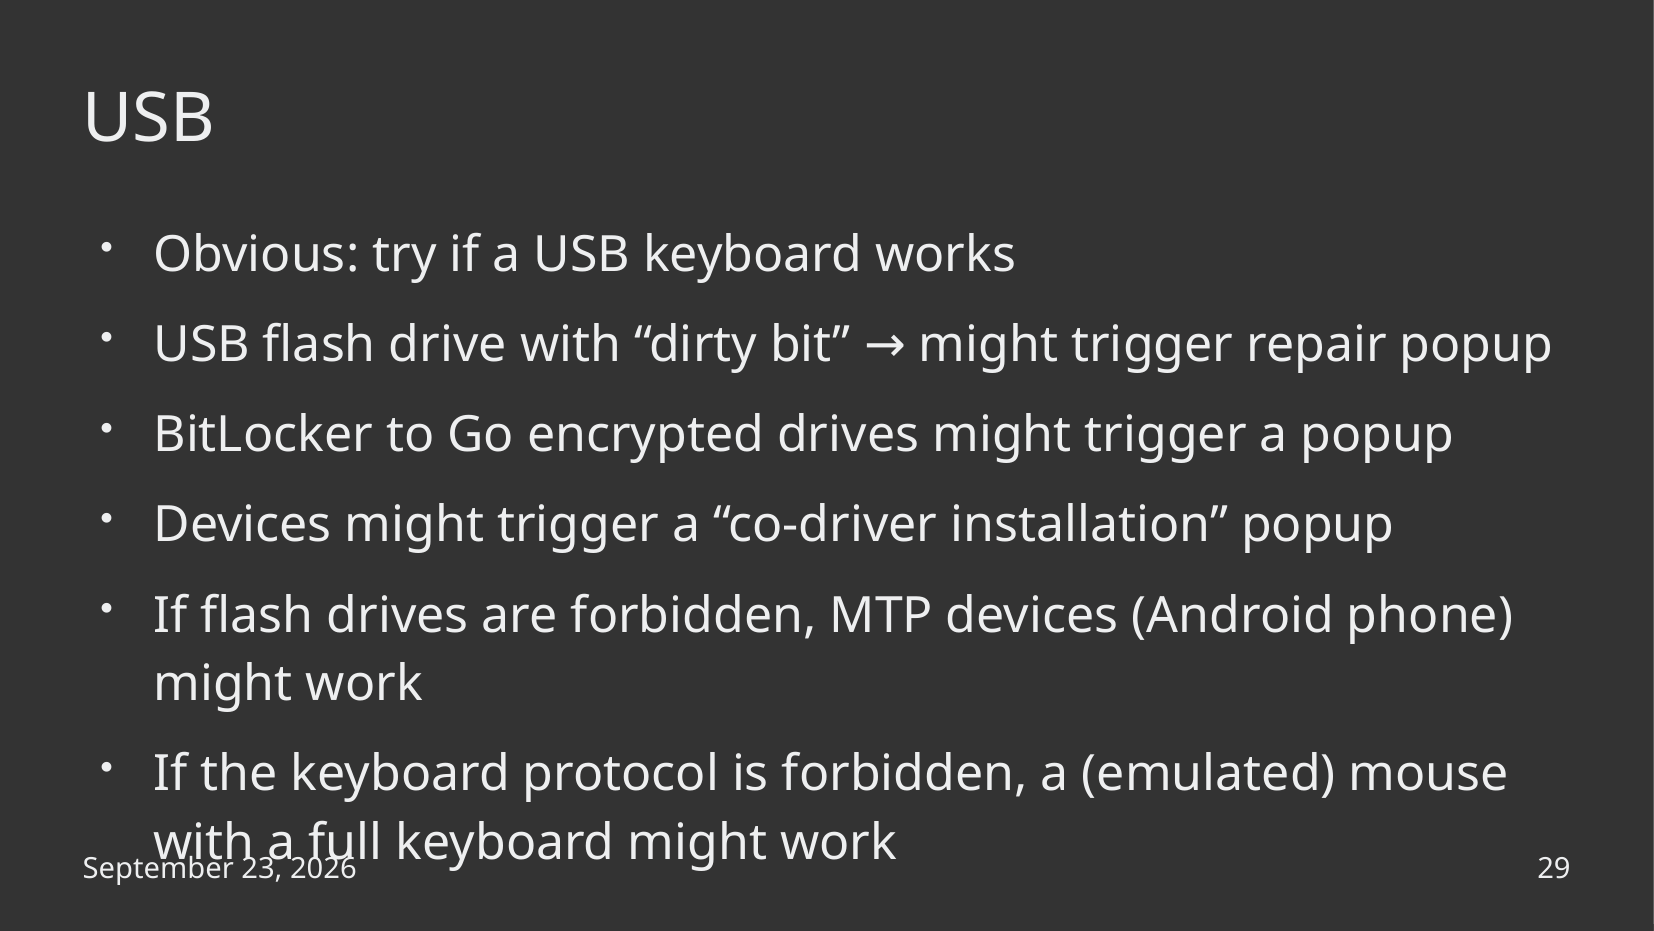

# USB
Obvious: try if a USB keyboard works
USB flash drive with “dirty bit” → might trigger repair popup
BitLocker to Go encrypted drives might trigger a popup
Devices might trigger a “co-driver installation” popup
If flash drives are forbidden, MTP devices (Android phone) might work
If the keyboard protocol is forbidden, a (emulated) mouse with a full keyboard might work
29